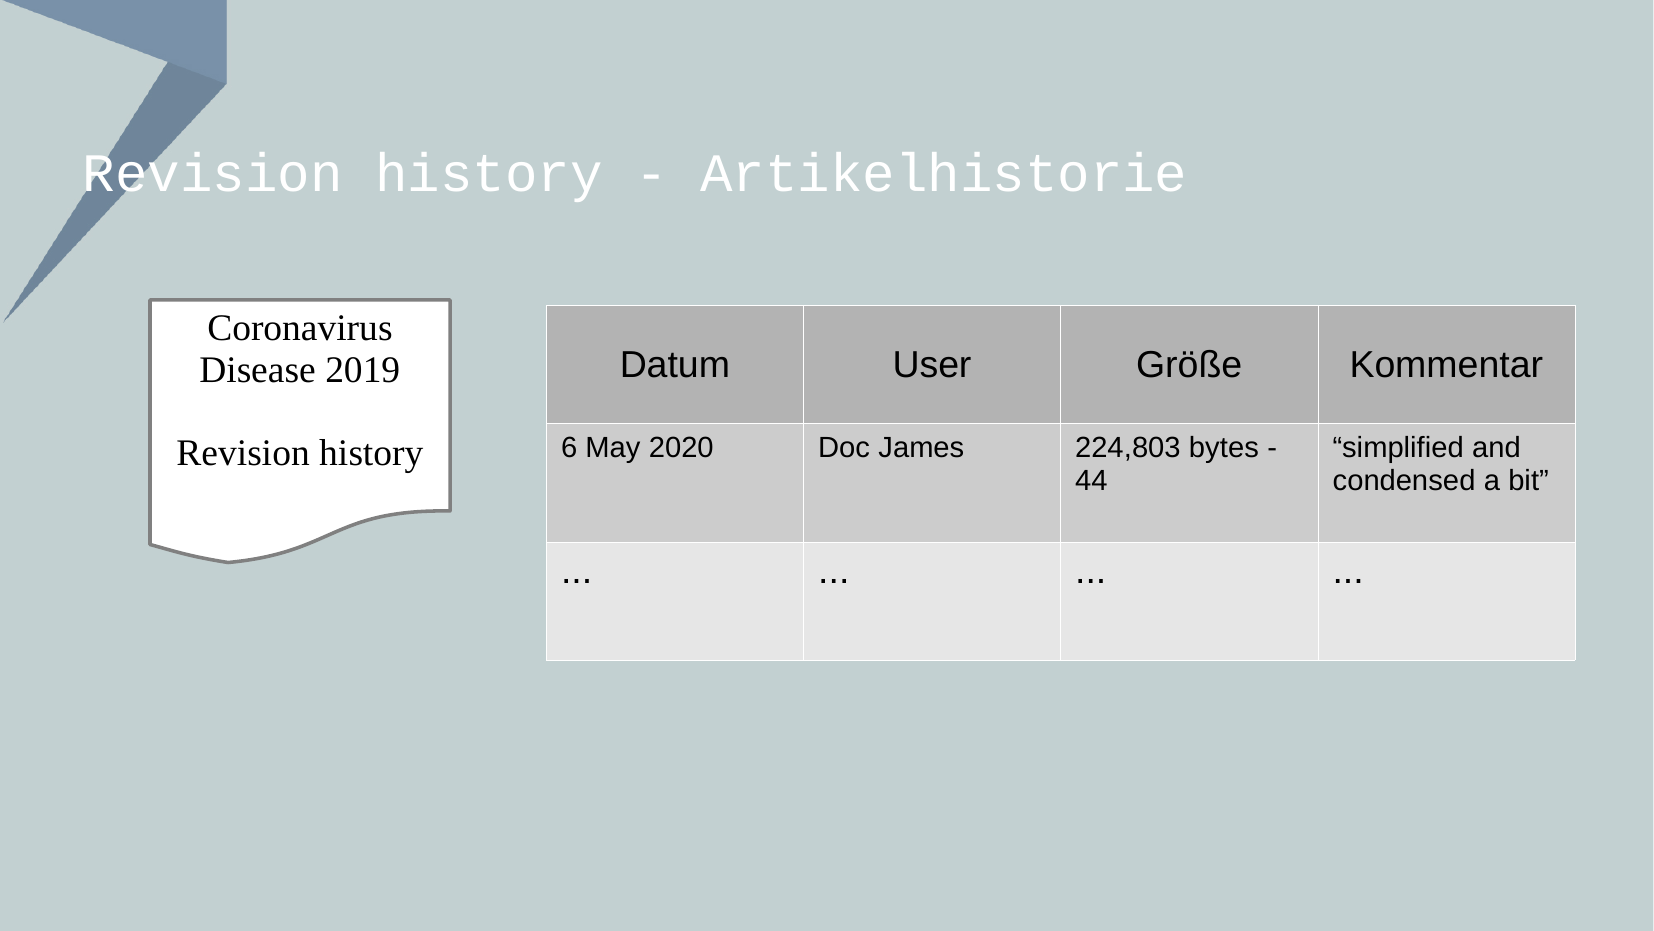

# Revision history - Artikelhistorie
Coronavirus
Disease 2019
Revision history
| Datum | User | Größe | Kommentar |
| --- | --- | --- | --- |
| 6 May 2020 | Doc James | 224,803 bytes -44 | “simplified and condensed a bit” |
| ... | ... | ... | ... |